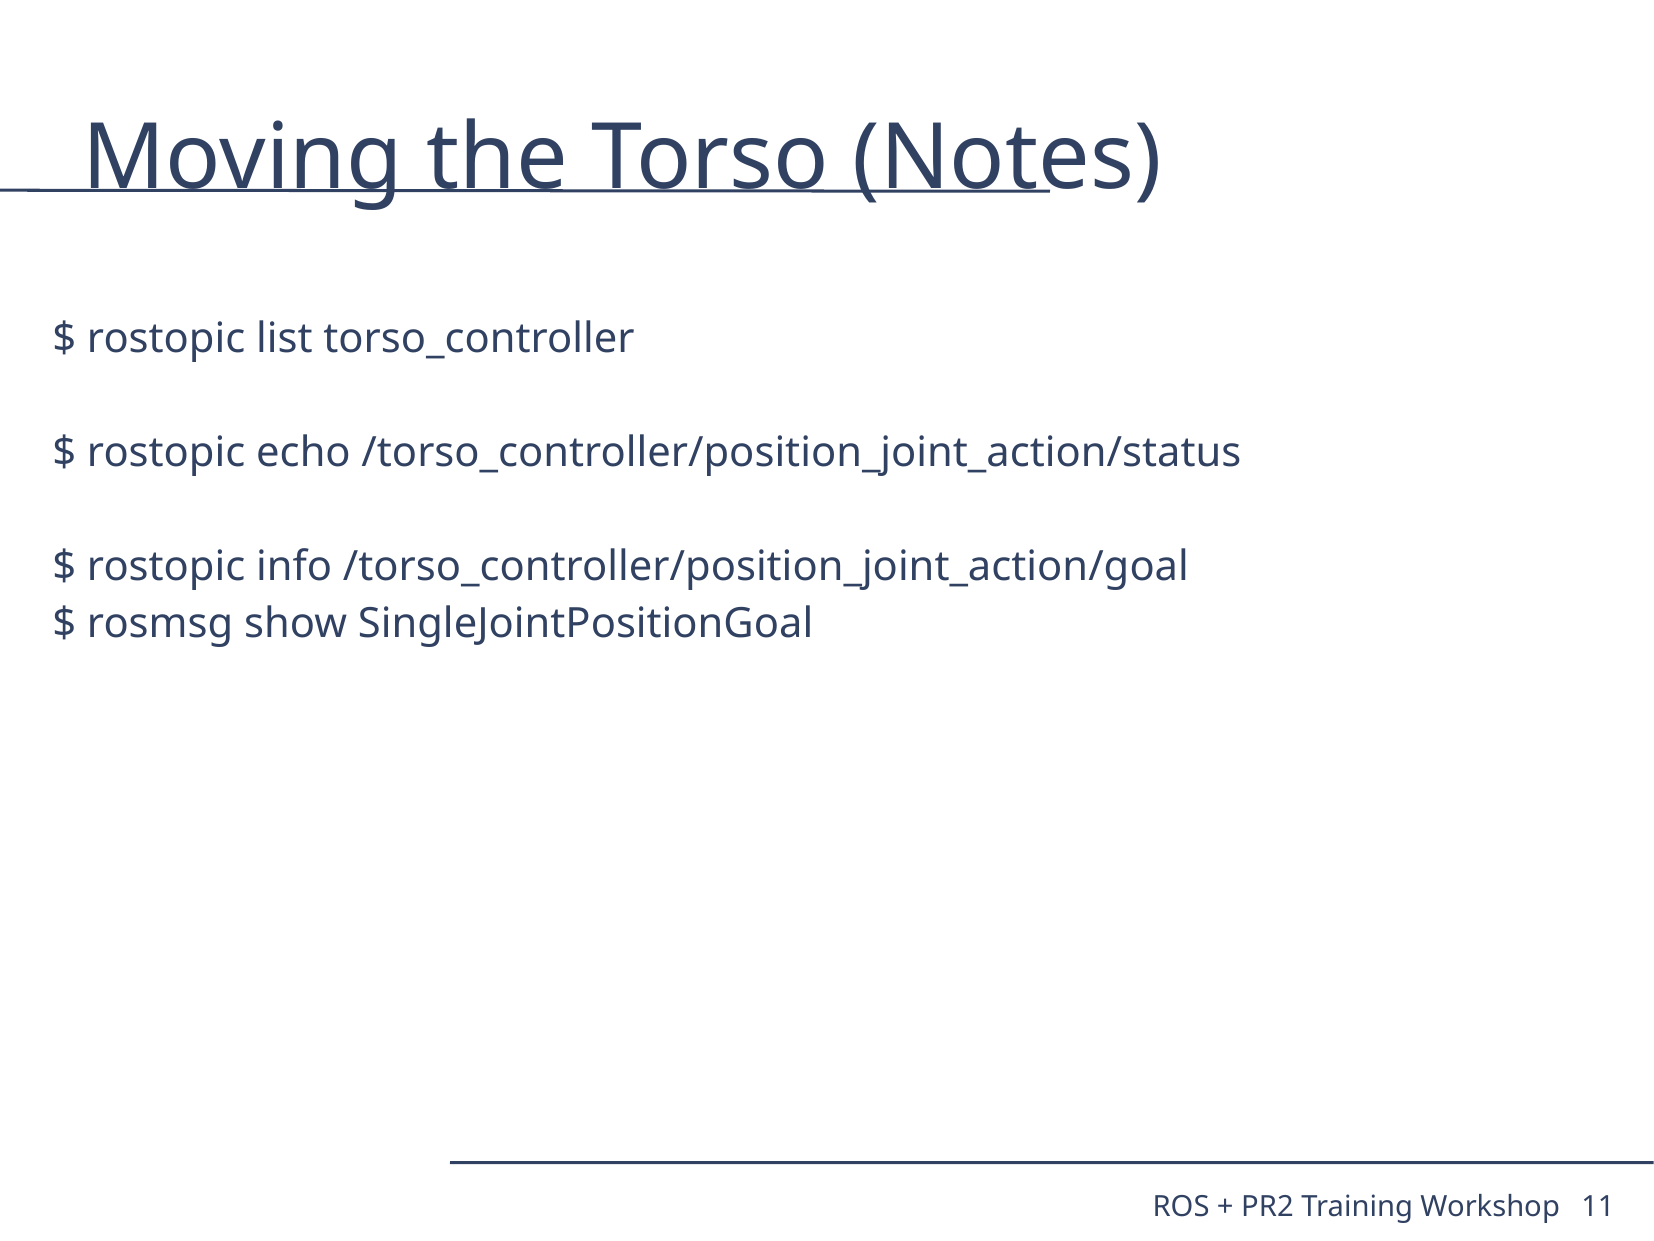

# Moving the Torso (Notes)
$ rostopic list torso_controller
$ rostopic echo /torso_controller/position_joint_action/status
$ rostopic info /torso_controller/position_joint_action/goal
$ rosmsg show SingleJointPositionGoal